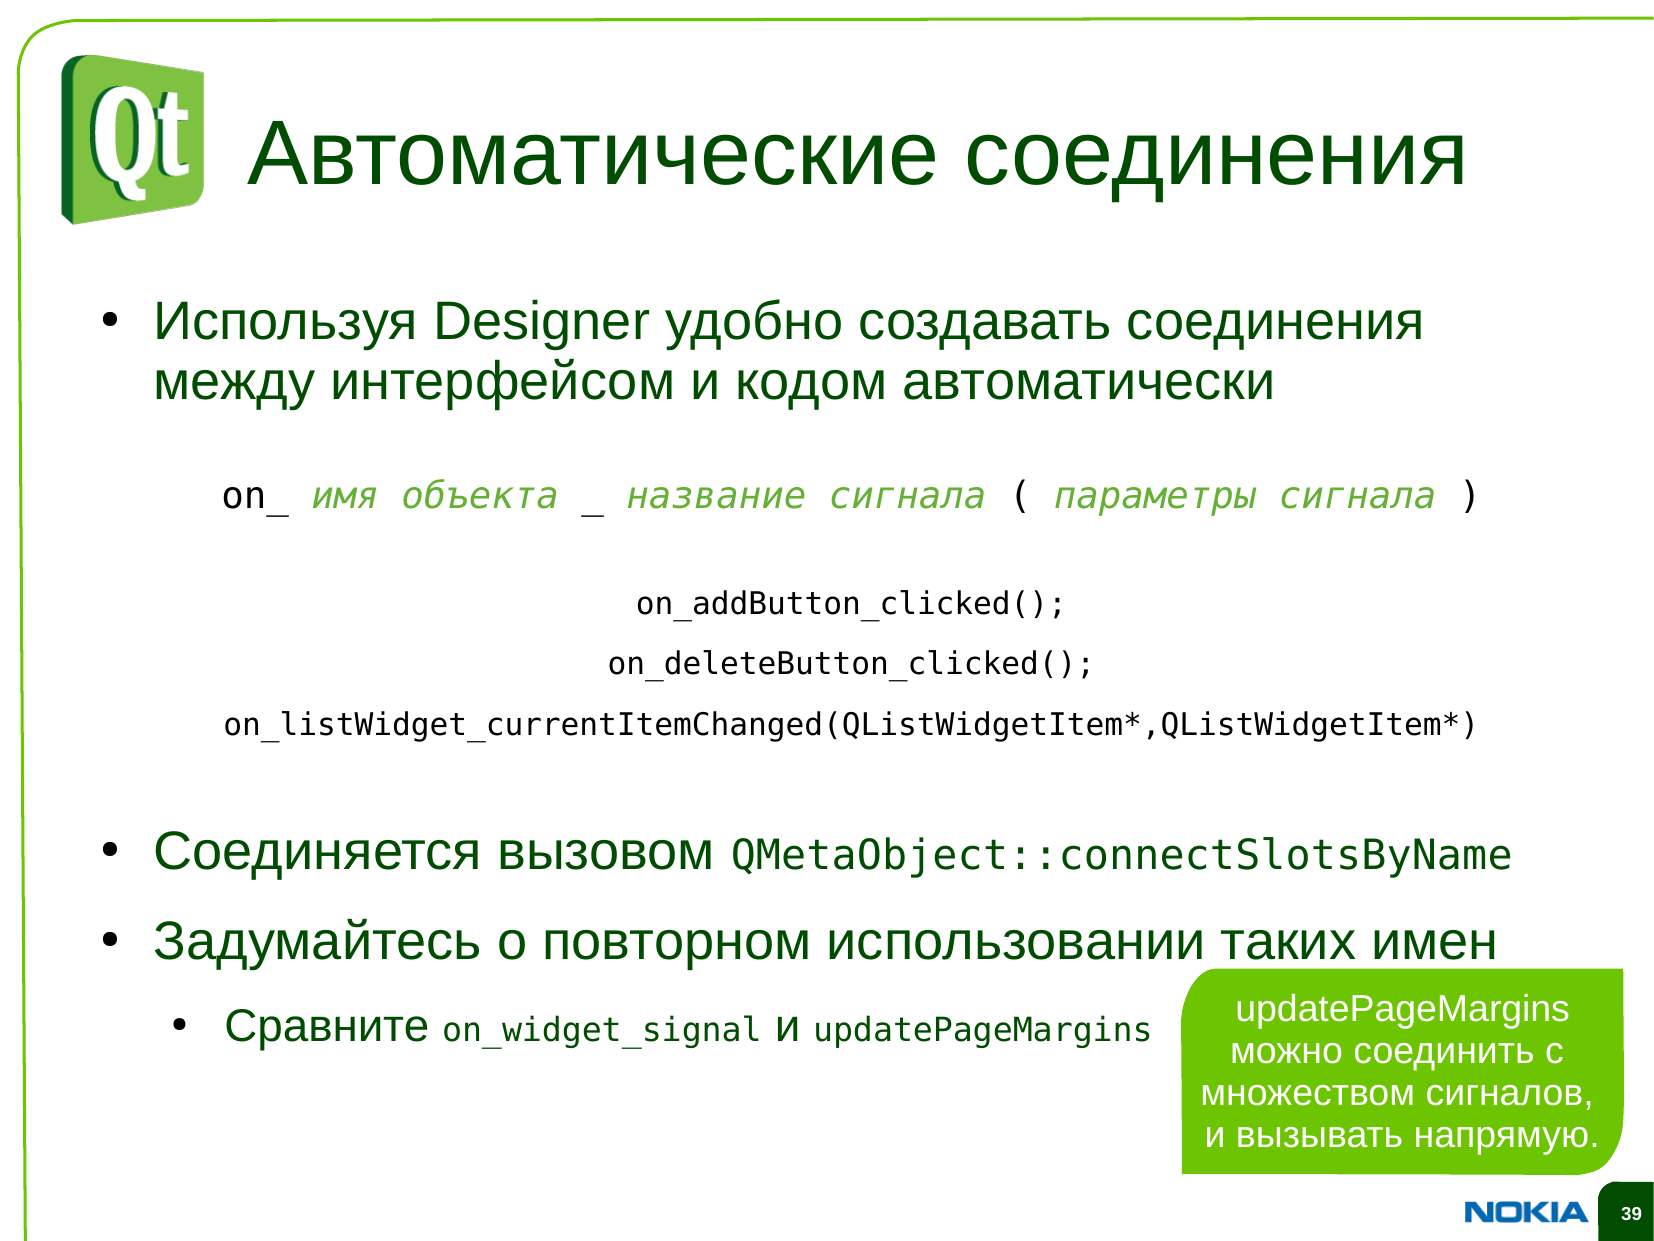

# Автоматические соединения
Используя Designer удобно создавать соединения между интерфейсом и кодом автоматически
Соединяется вызовом QMetaObject::connectSlotsByName
Задумайтесь о повторном использовании таких имен
Сравните on_widget_signal и updatePageMargins
on_ имя объекта _ название сигнала ( параметры сигнала )
on_addButton_clicked();
on_deleteButton_clicked();
on_listWidget_currentItemChanged(QListWidgetItem*,QListWidgetItem*)
updatePageMargins
можно соединить с
множеством сигналов,
и вызывать напрямую.